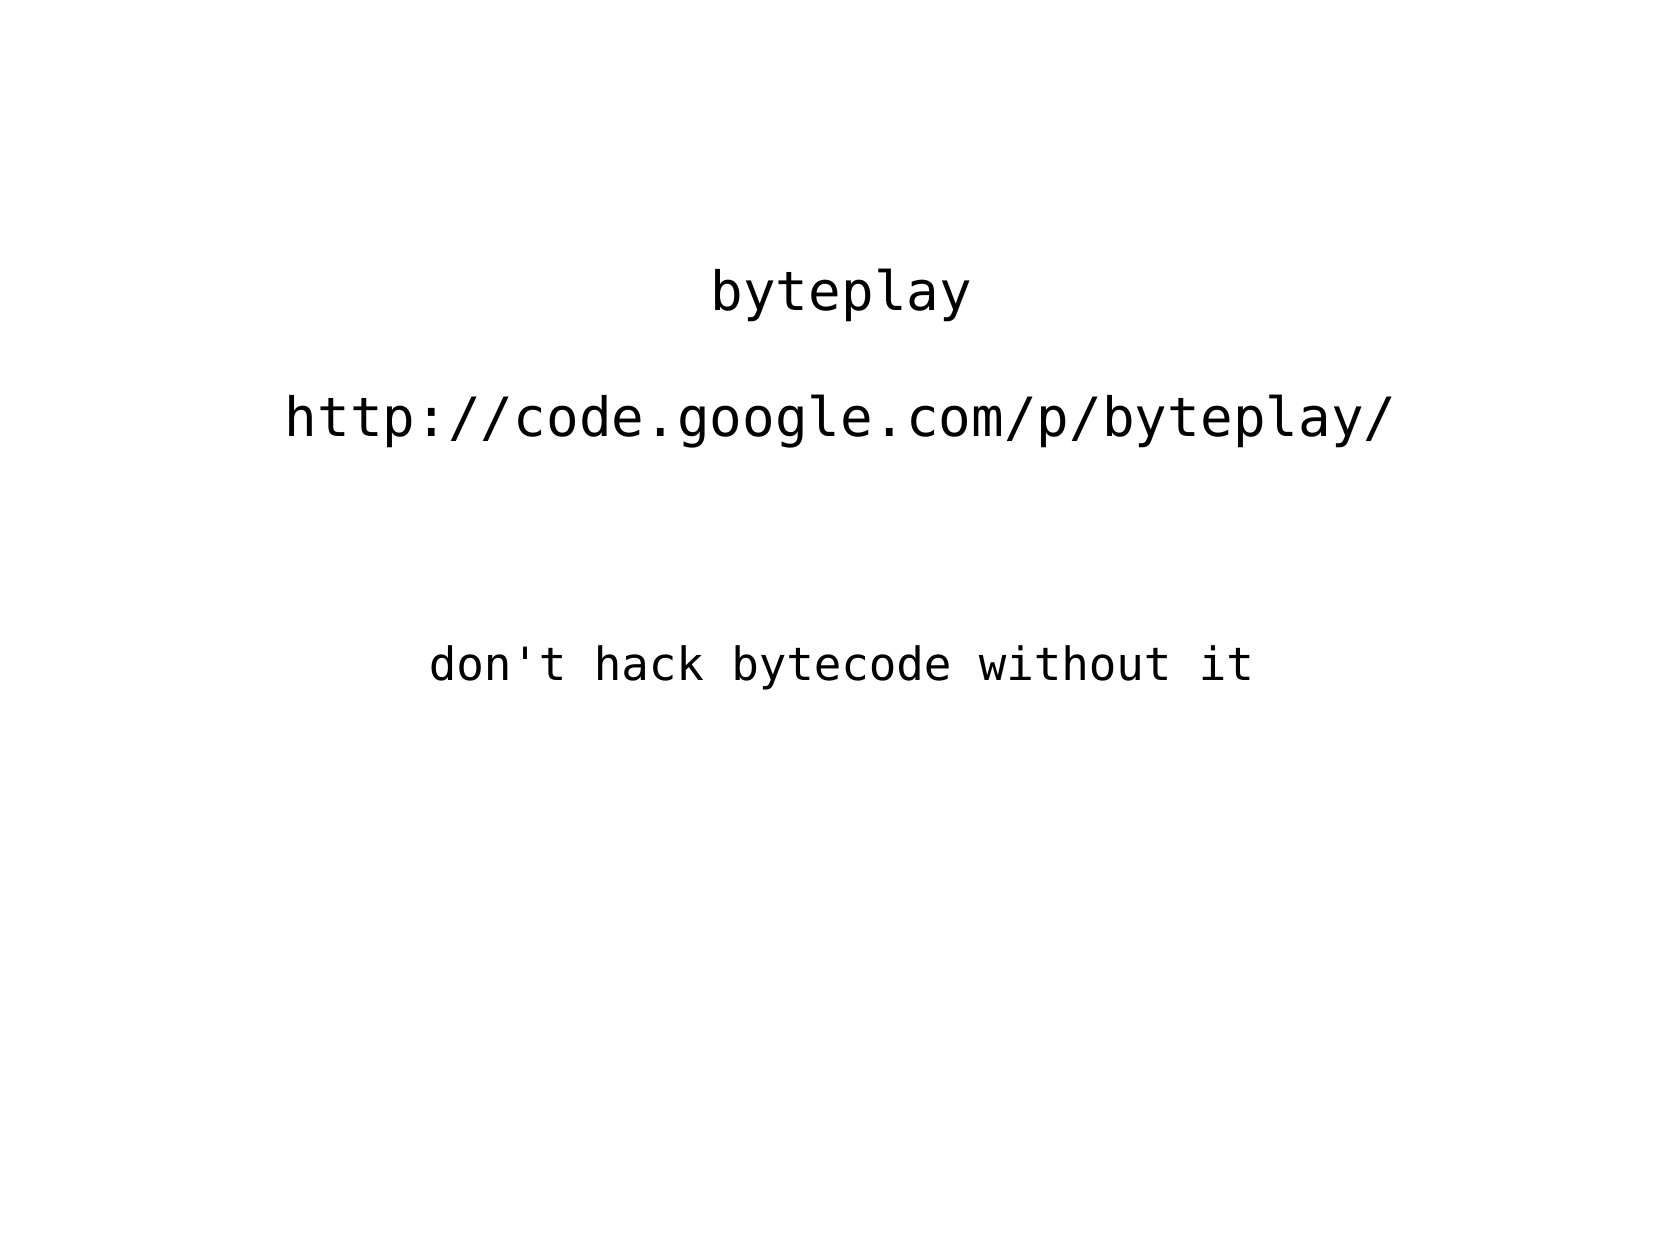

byteplay
http://code.google.com/p/byteplay/
don't hack bytecode without it